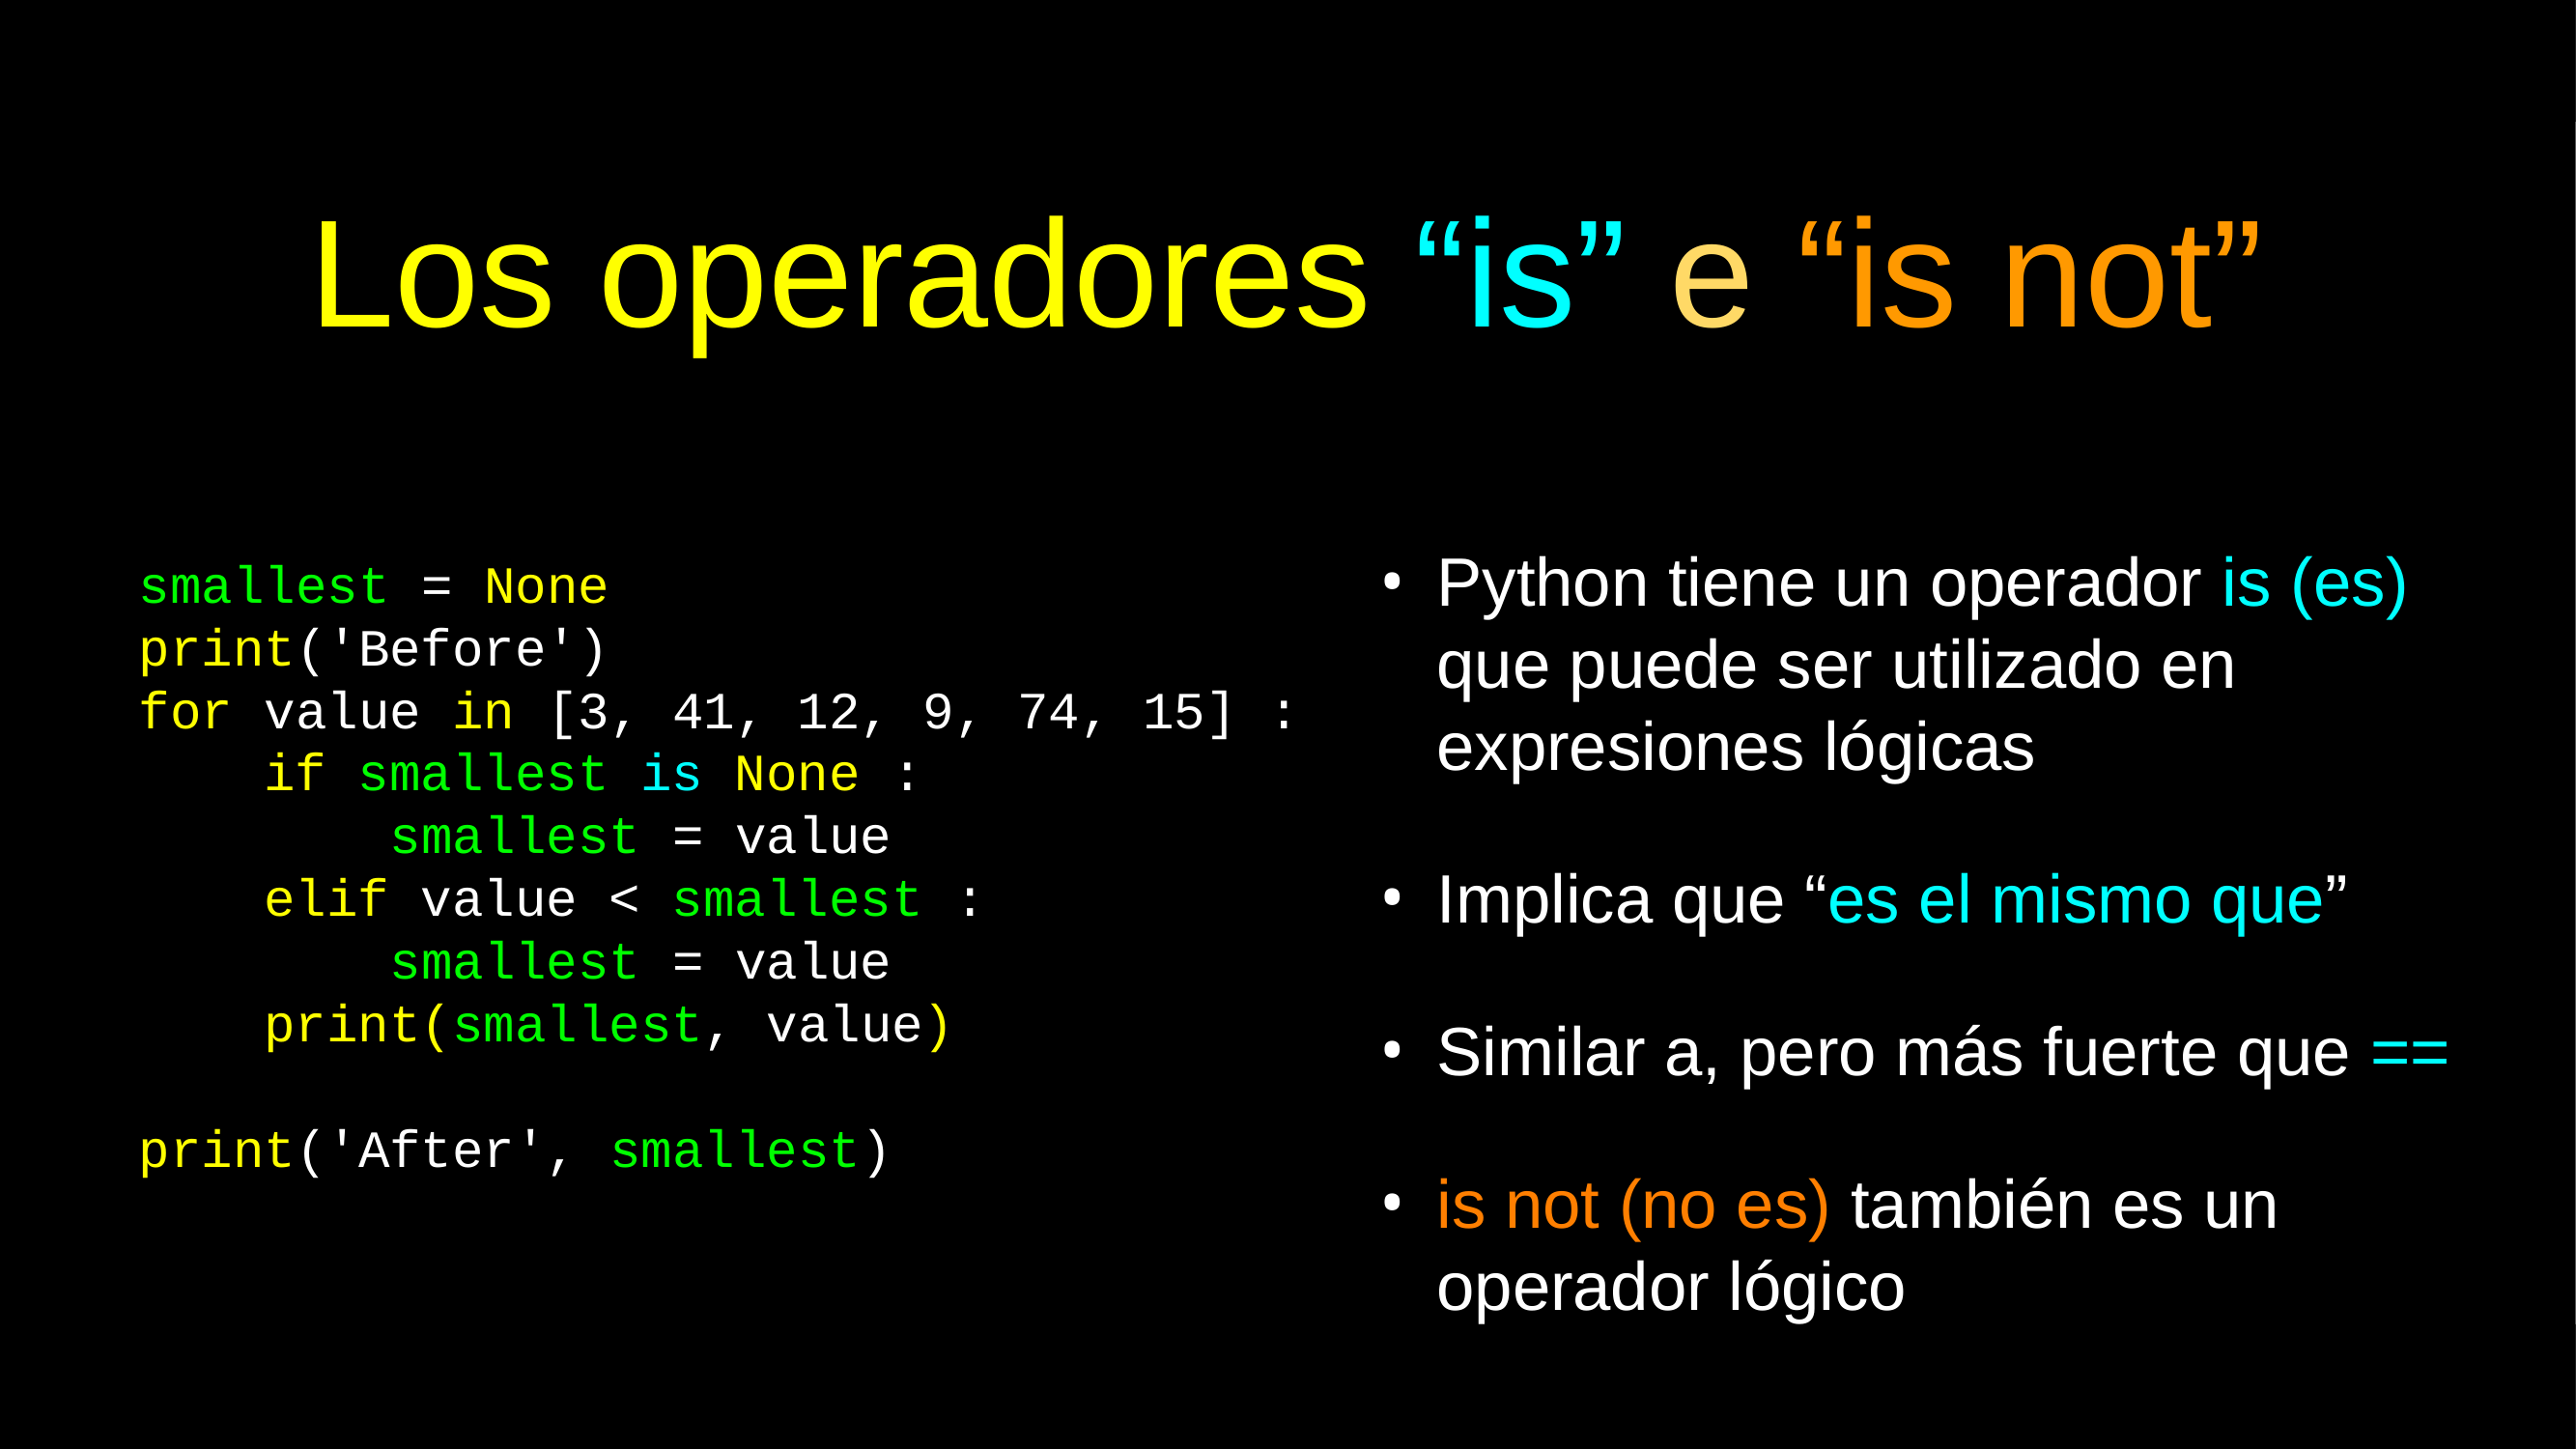

# Los operadores “is” e “is not”
smallest = None
print('Before')
for value in [3, 41, 12, 9, 74, 15] :
 if smallest is None :
 smallest = value
 elif value < smallest :
 smallest = value
 print(smallest, value)
print('After', smallest)
Python tiene un operador is (es) que puede ser utilizado en expresiones lógicas
Implica que “es el mismo que”
Similar a, pero más fuerte que ==
is not (no es) también es un operador lógico